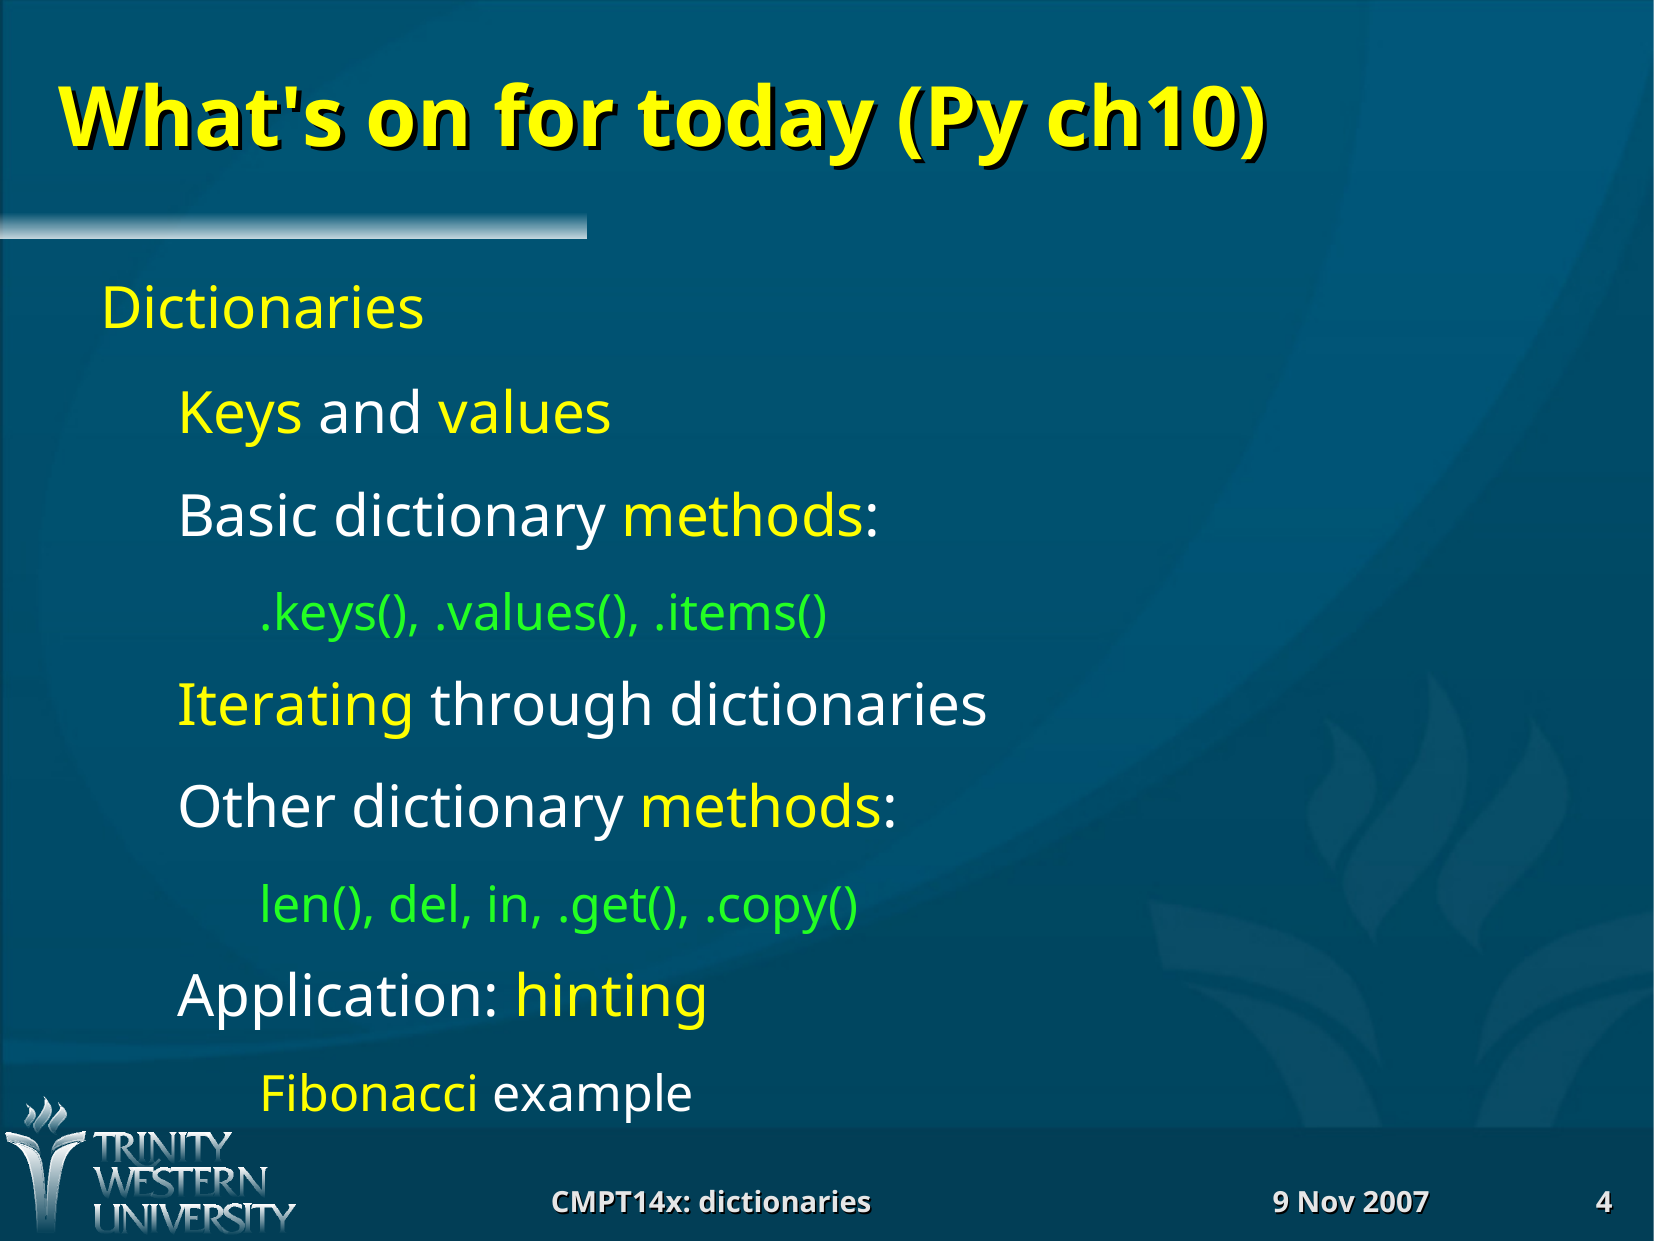

# What's on for today (Py ch10)
Dictionaries
Keys and values
Basic dictionary methods:
.keys(), .values(), .items()
Iterating through dictionaries
Other dictionary methods:
len(), del, in, .get(), .copy()
Application: hinting
Fibonacci example
CMPT14x: dictionaries
9 Nov 2007
4